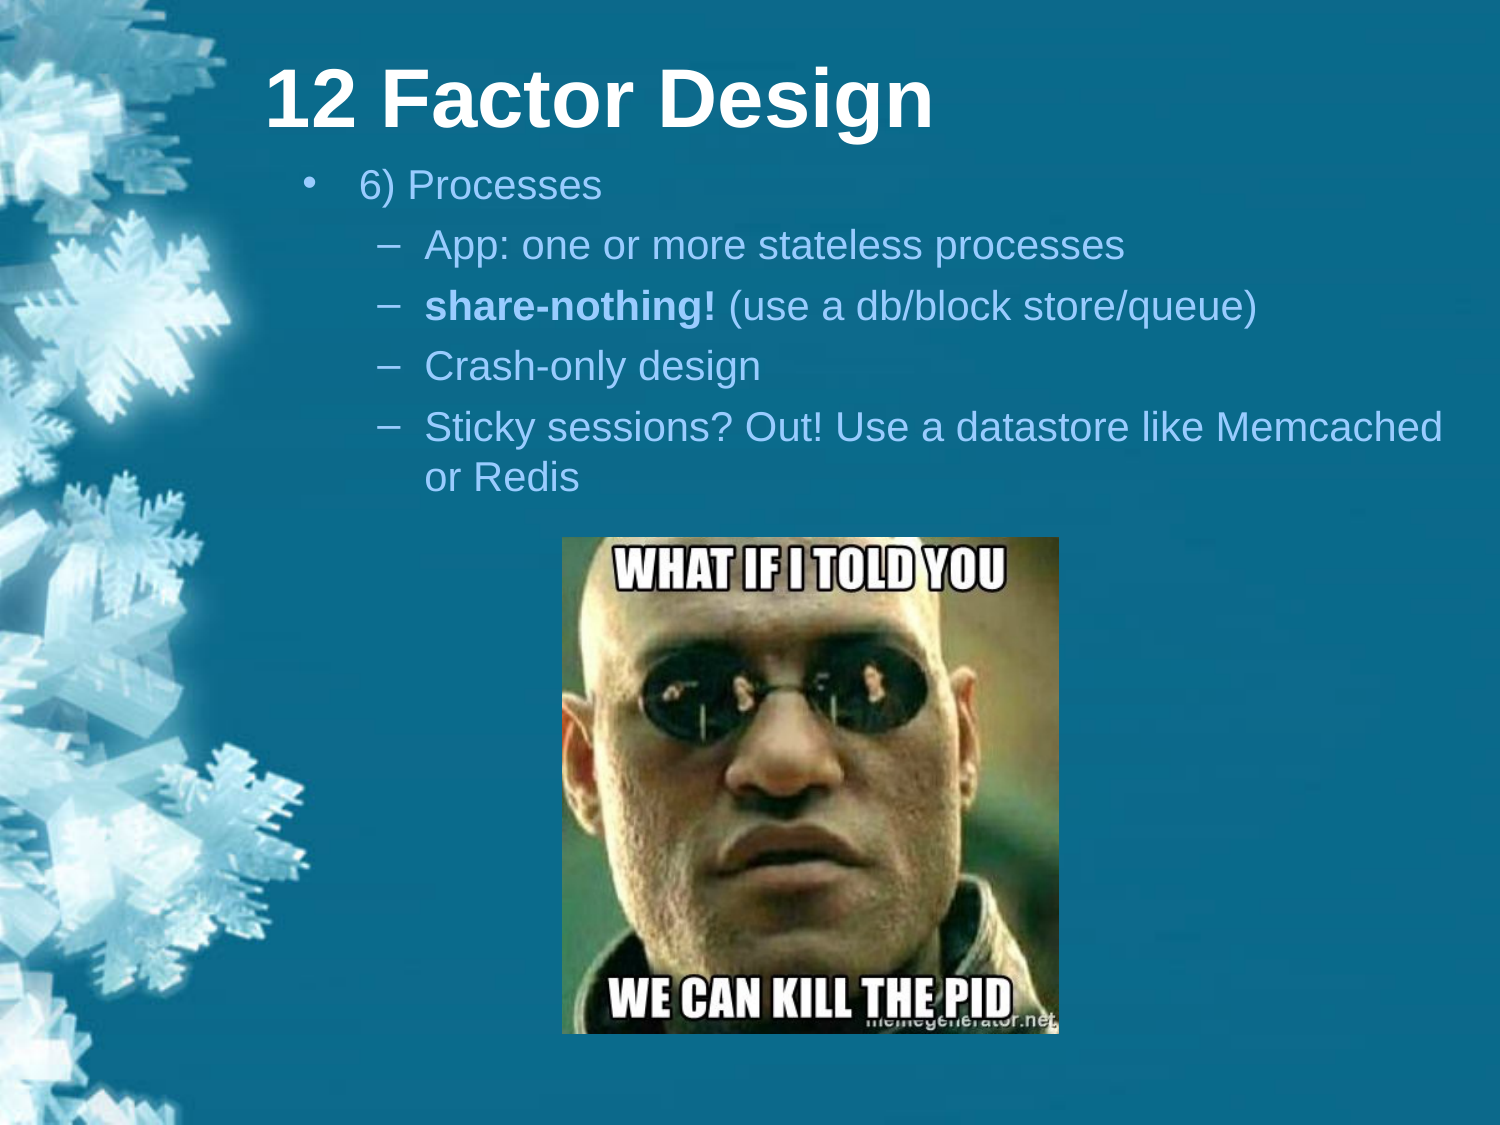

# 12 Factor Design
6) Processes
App: one or more stateless processes
share-nothing! (use a db/block store/queue)
Crash-only design
Sticky sessions? Out! Use a datastore like Memcached or Redis